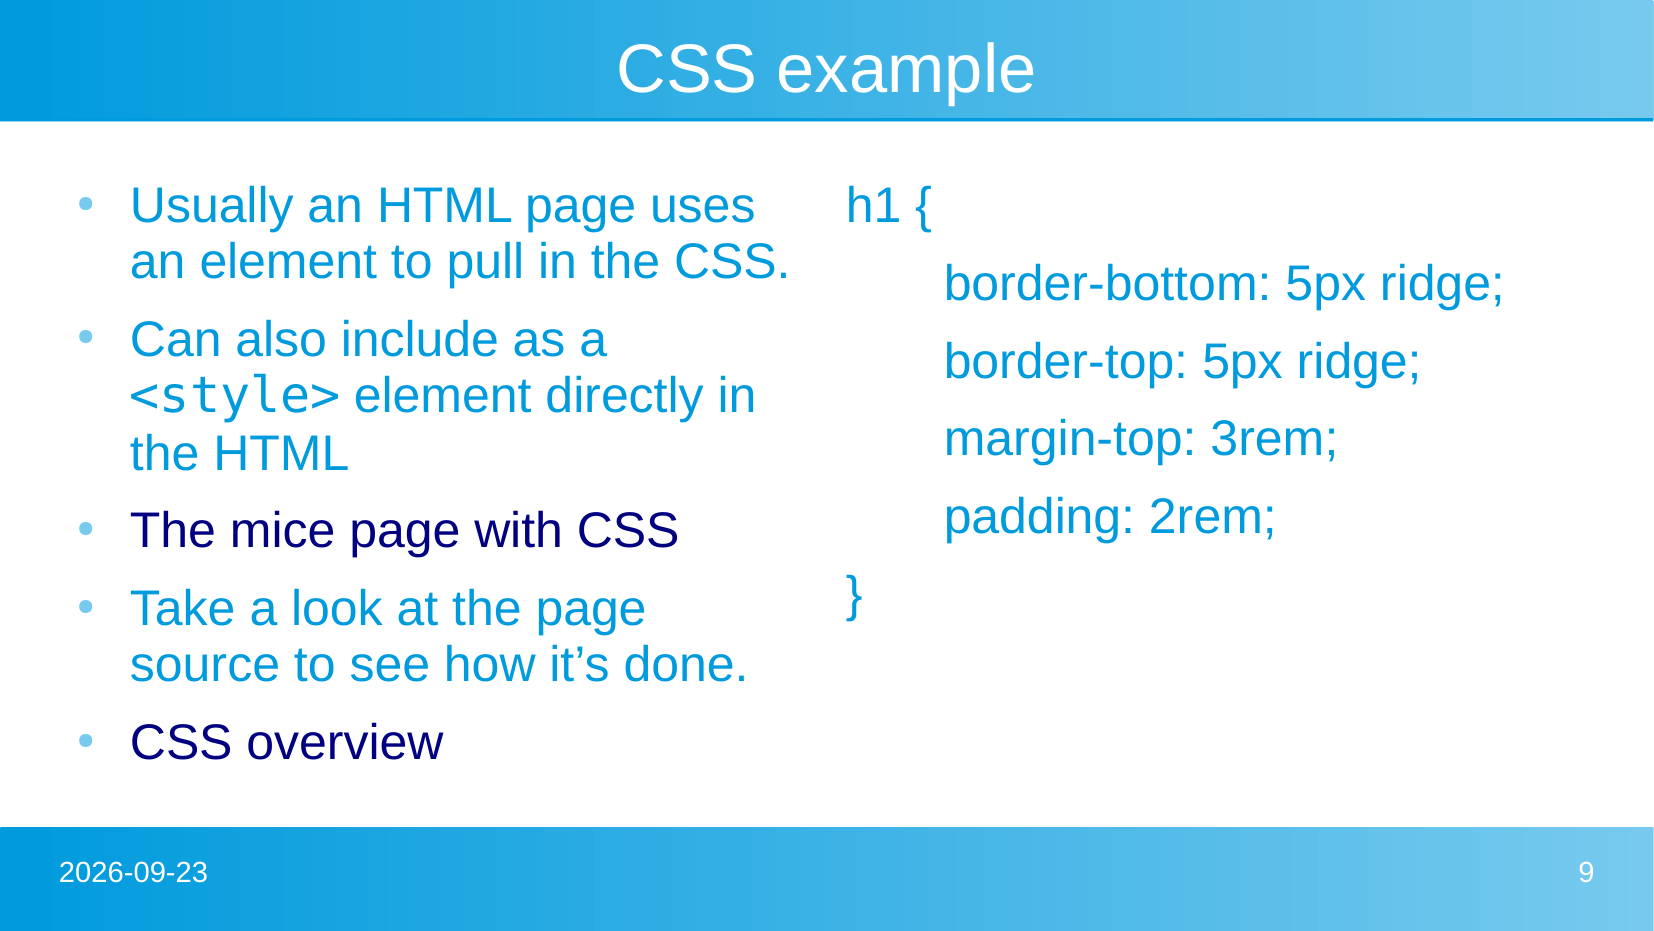

# CSS example
Usually an HTML page uses an element to pull in the CSS.
Can also include as a <style> element directly in the HTML
The mice page with CSS
Take a look at the page source to see how it’s done.
CSS overview
h1 {
 border-bottom: 5px ridge;
 border-top: 5px ridge;
 margin-top: 3rem;
 padding: 2rem;
}
9